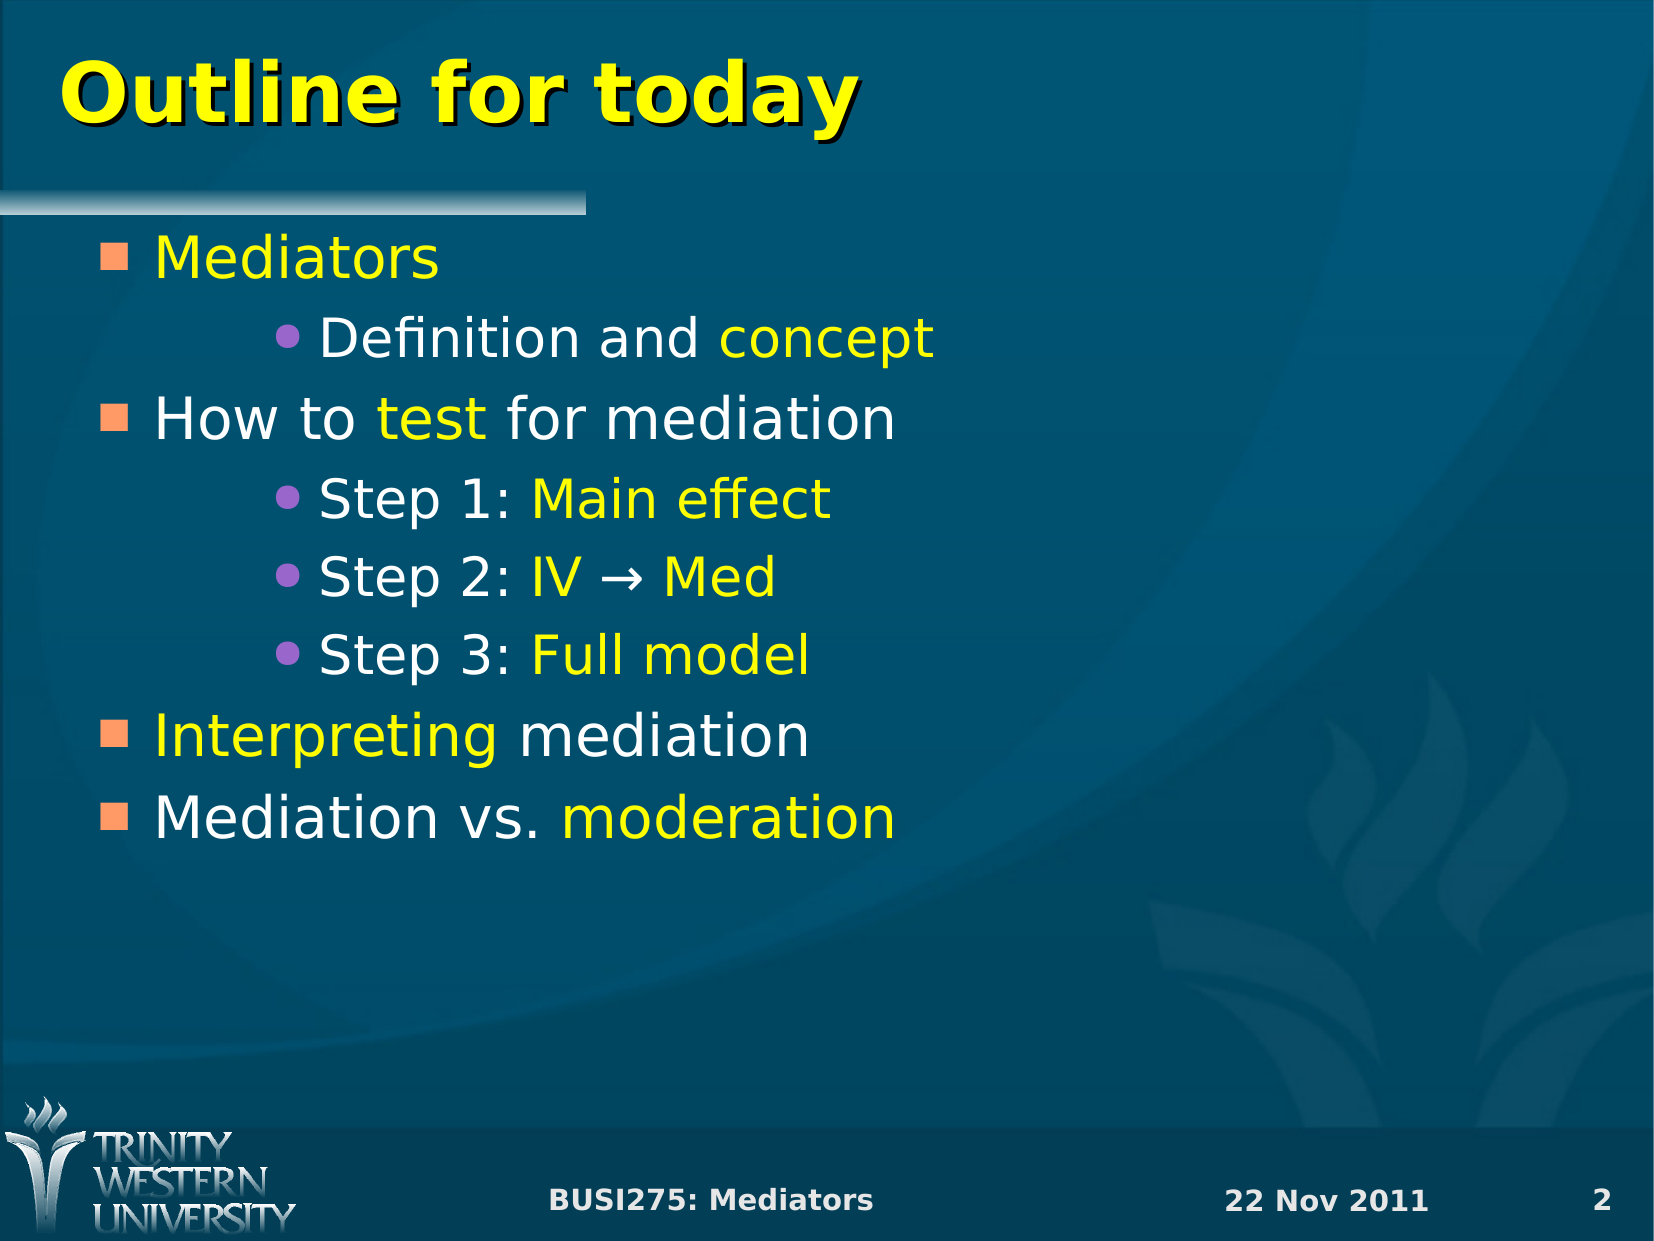

# Outline for today
Mediators
Definition and concept
How to test for mediation
Step 1: Main effect
Step 2: IV → Med
Step 3: Full model
Interpreting mediation
Mediation vs. moderation
BUSI275: Mediators
22 Nov 2011
2